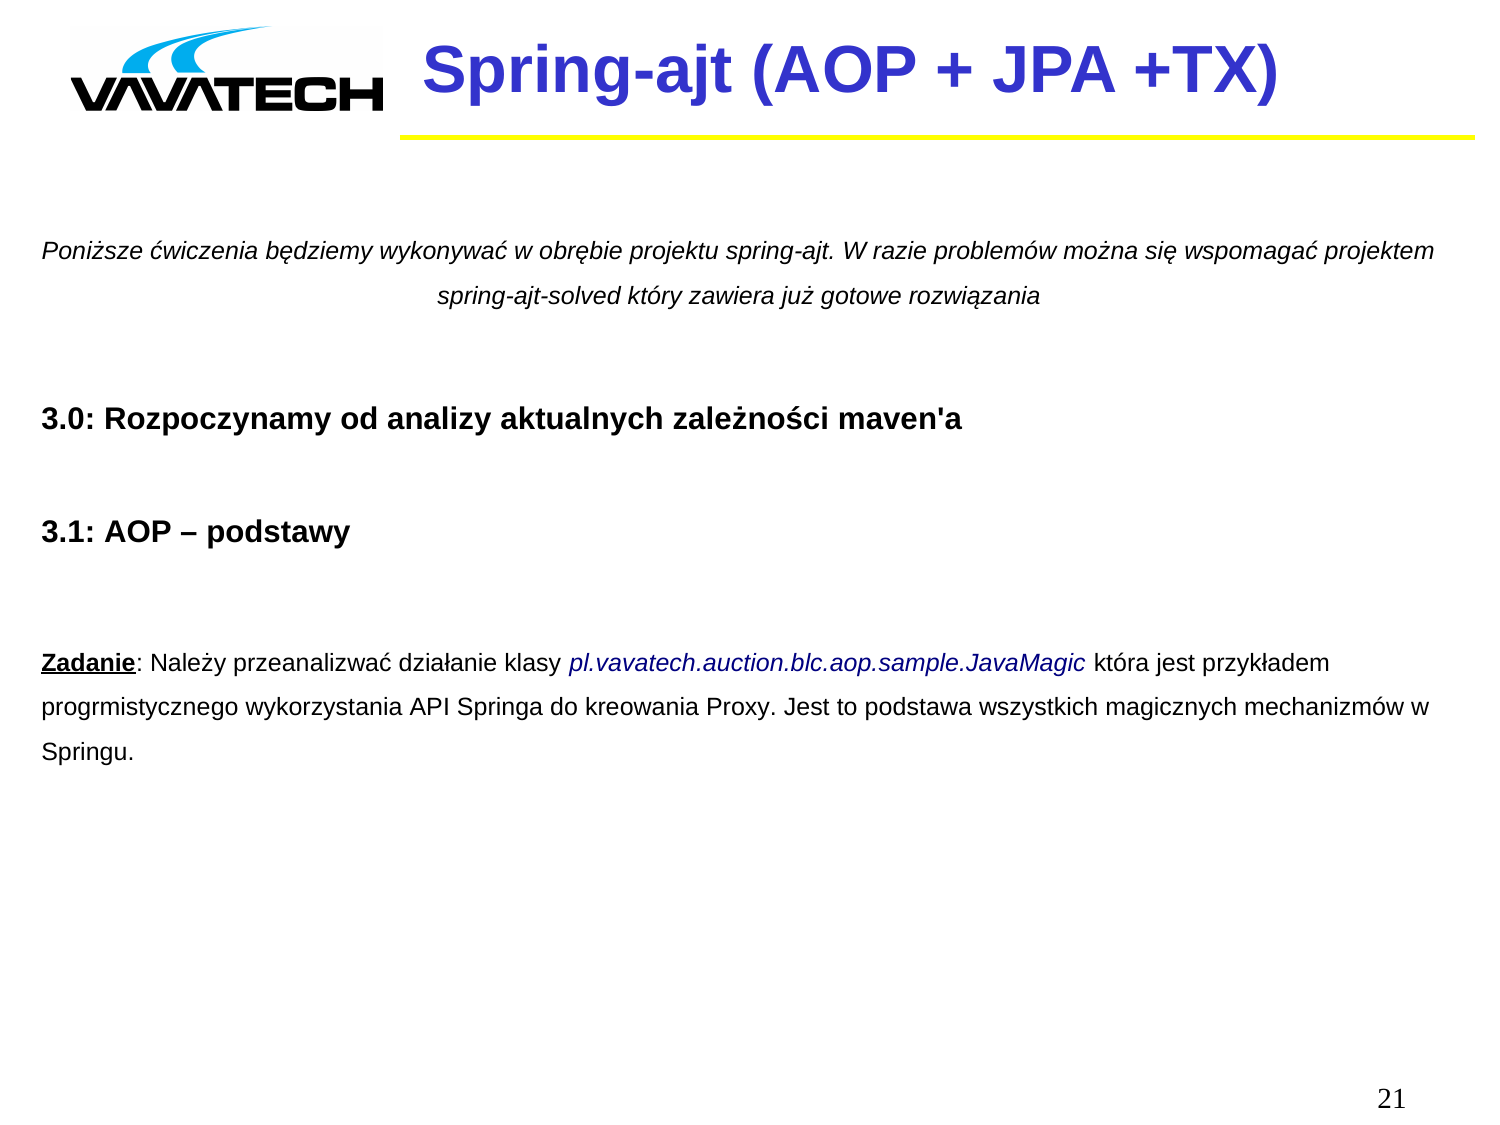

# Spring-ajt (AOP + JPA +TX)
Poniższe ćwiczenia będziemy wykonywać w obrębie projektu spring-ajt. W razie problemów można się wspomagać projektem spring-ajt-solved który zawiera już gotowe rozwiązania
3.0: Rozpoczynamy od analizy aktualnych zależności maven'a
3.1: AOP – podstawy
Zadanie: Należy przeanalizwać działanie klasy pl.vavatech.auction.blc.aop.sample.JavaMagic która jest przykładem progrmistycznego wykorzystania API Springa do kreowania Proxy. Jest to podstawa wszystkich magicznych mechanizmów w Springu.
21